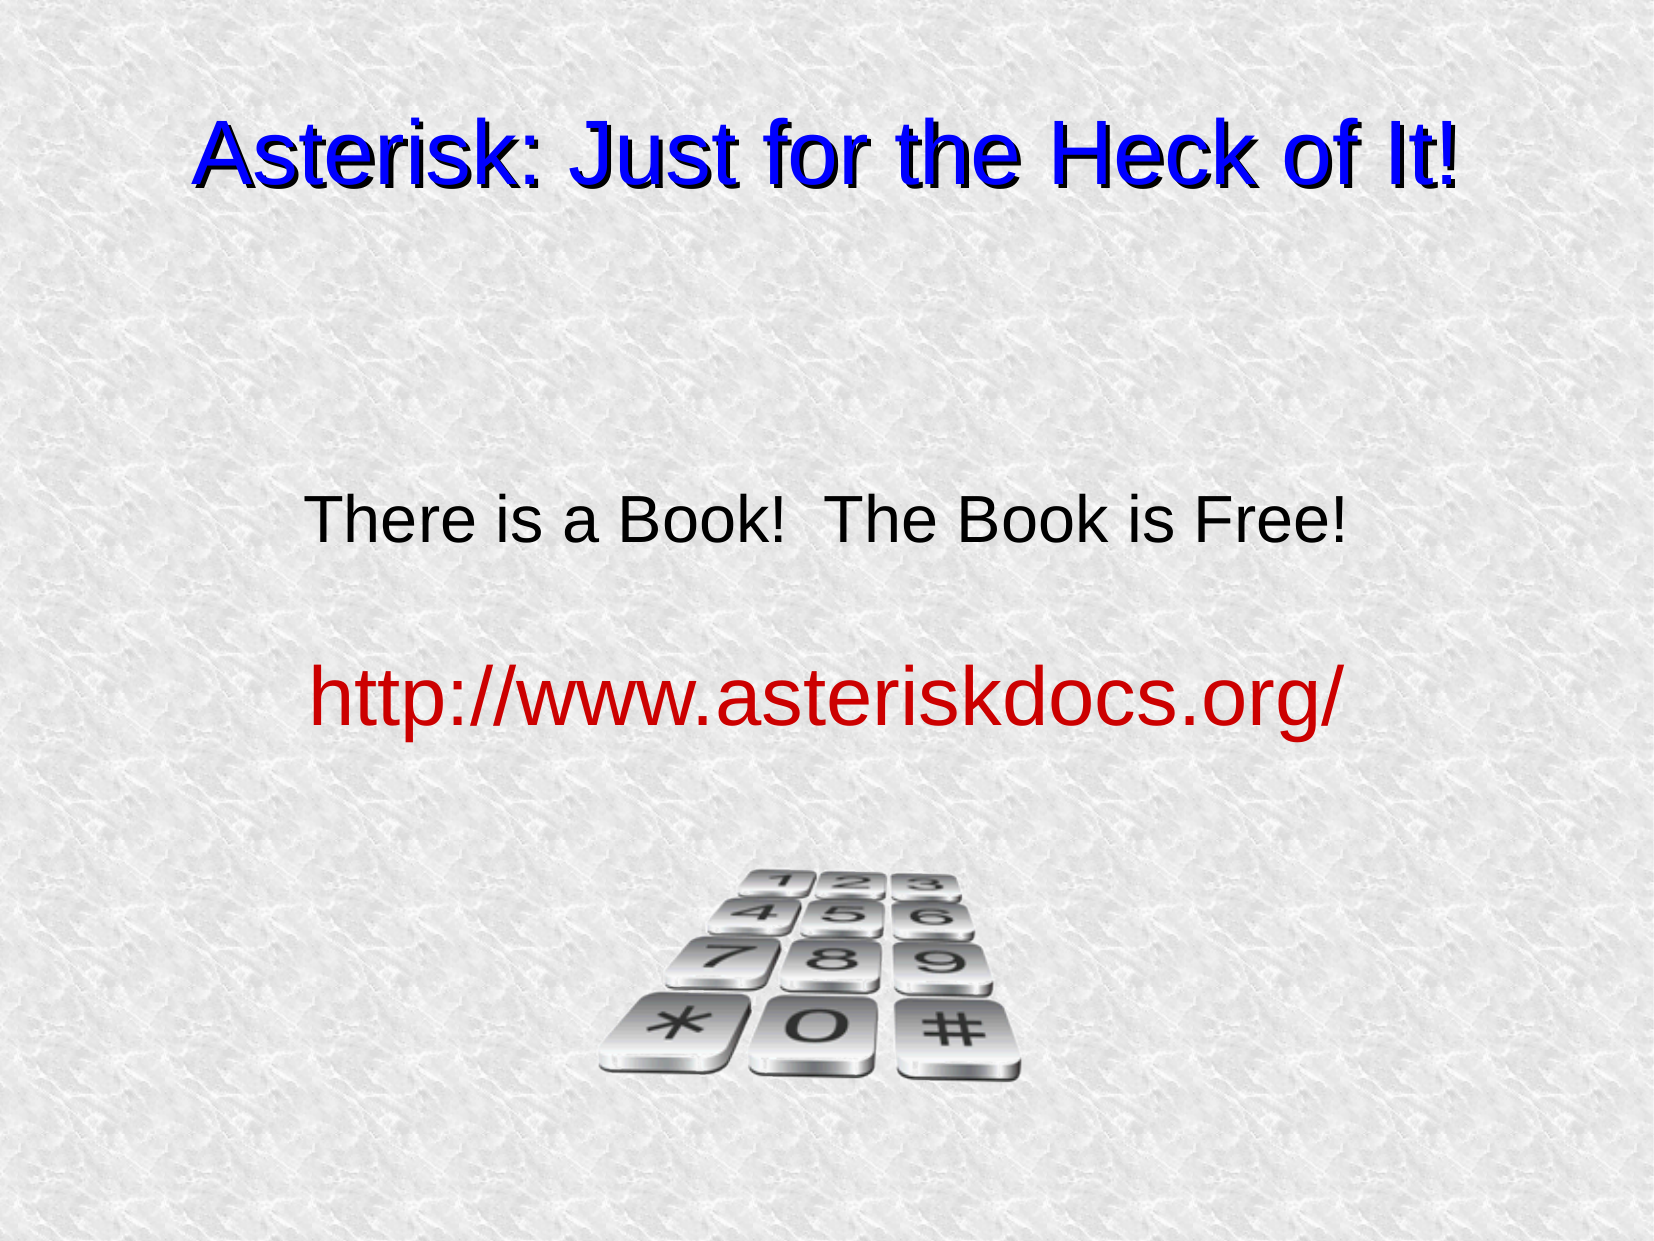

# Asterisk: Just for the Heck of It!
There is a Book! The Book is Free!
http://www.asteriskdocs.org/